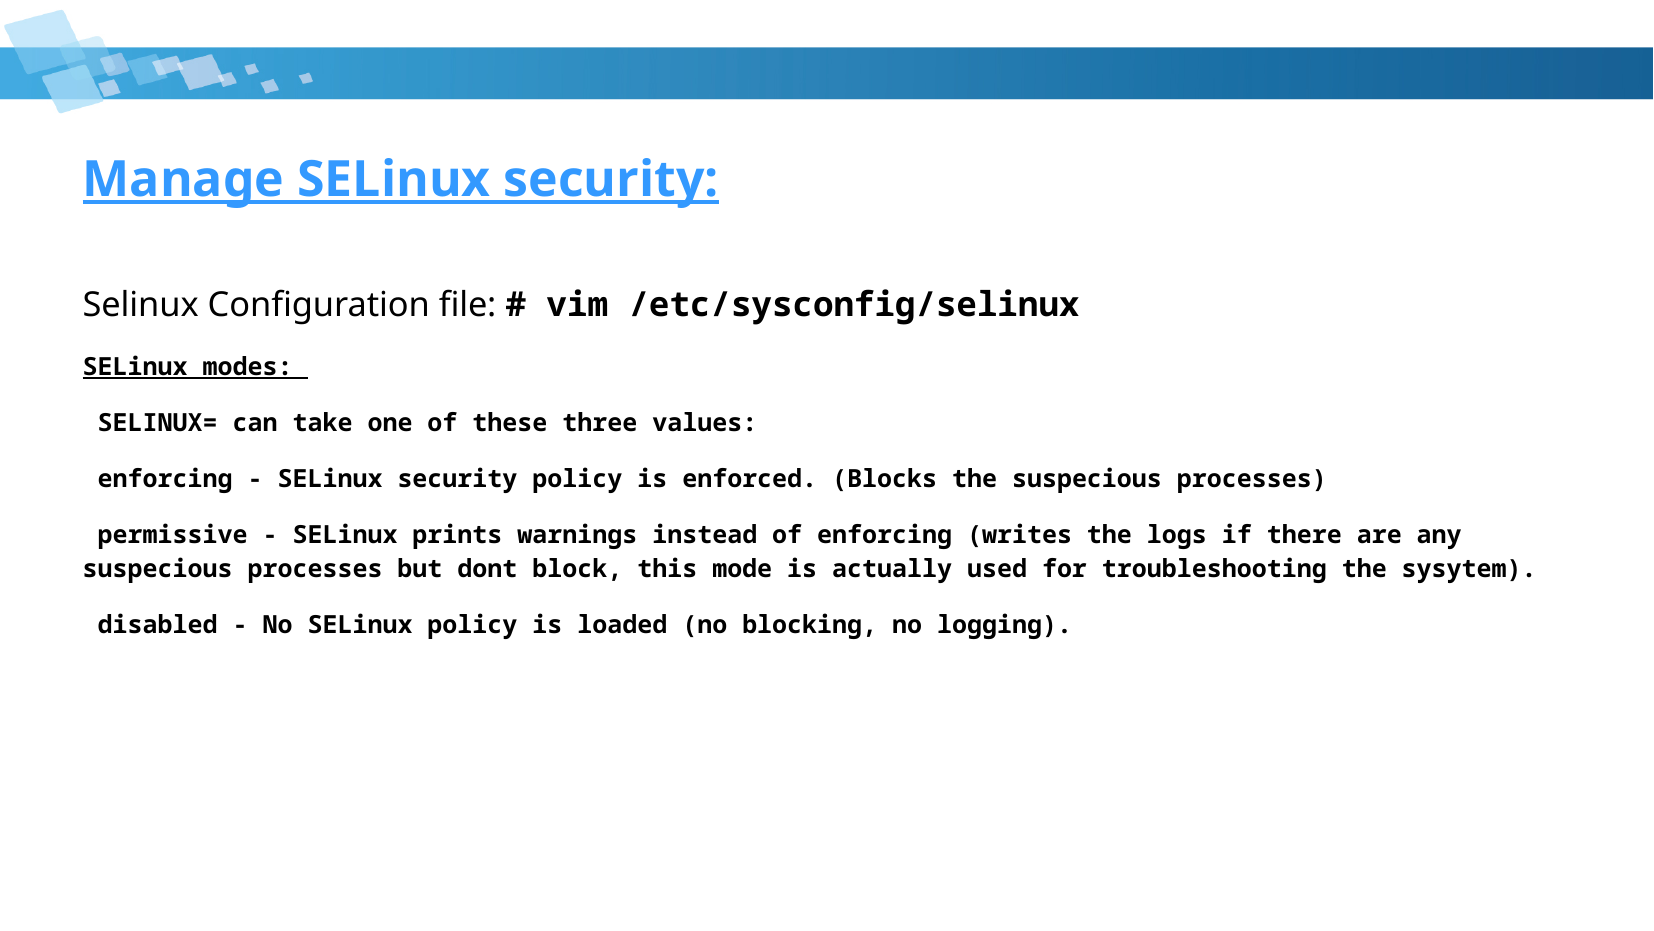

# Manage SELinux security:
Selinux Configuration file: # vim /etc/sysconfig/selinux
SELinux modes:
 SELINUX= can take one of these three values:
 enforcing - SELinux security policy is enforced. (Blocks the suspecious processes)
 permissive - SELinux prints warnings instead of enforcing (writes the logs if there are any suspecious processes but dont block, this mode is actually used for troubleshooting the sysytem).
 disabled - No SELinux policy is loaded (no blocking, no logging).